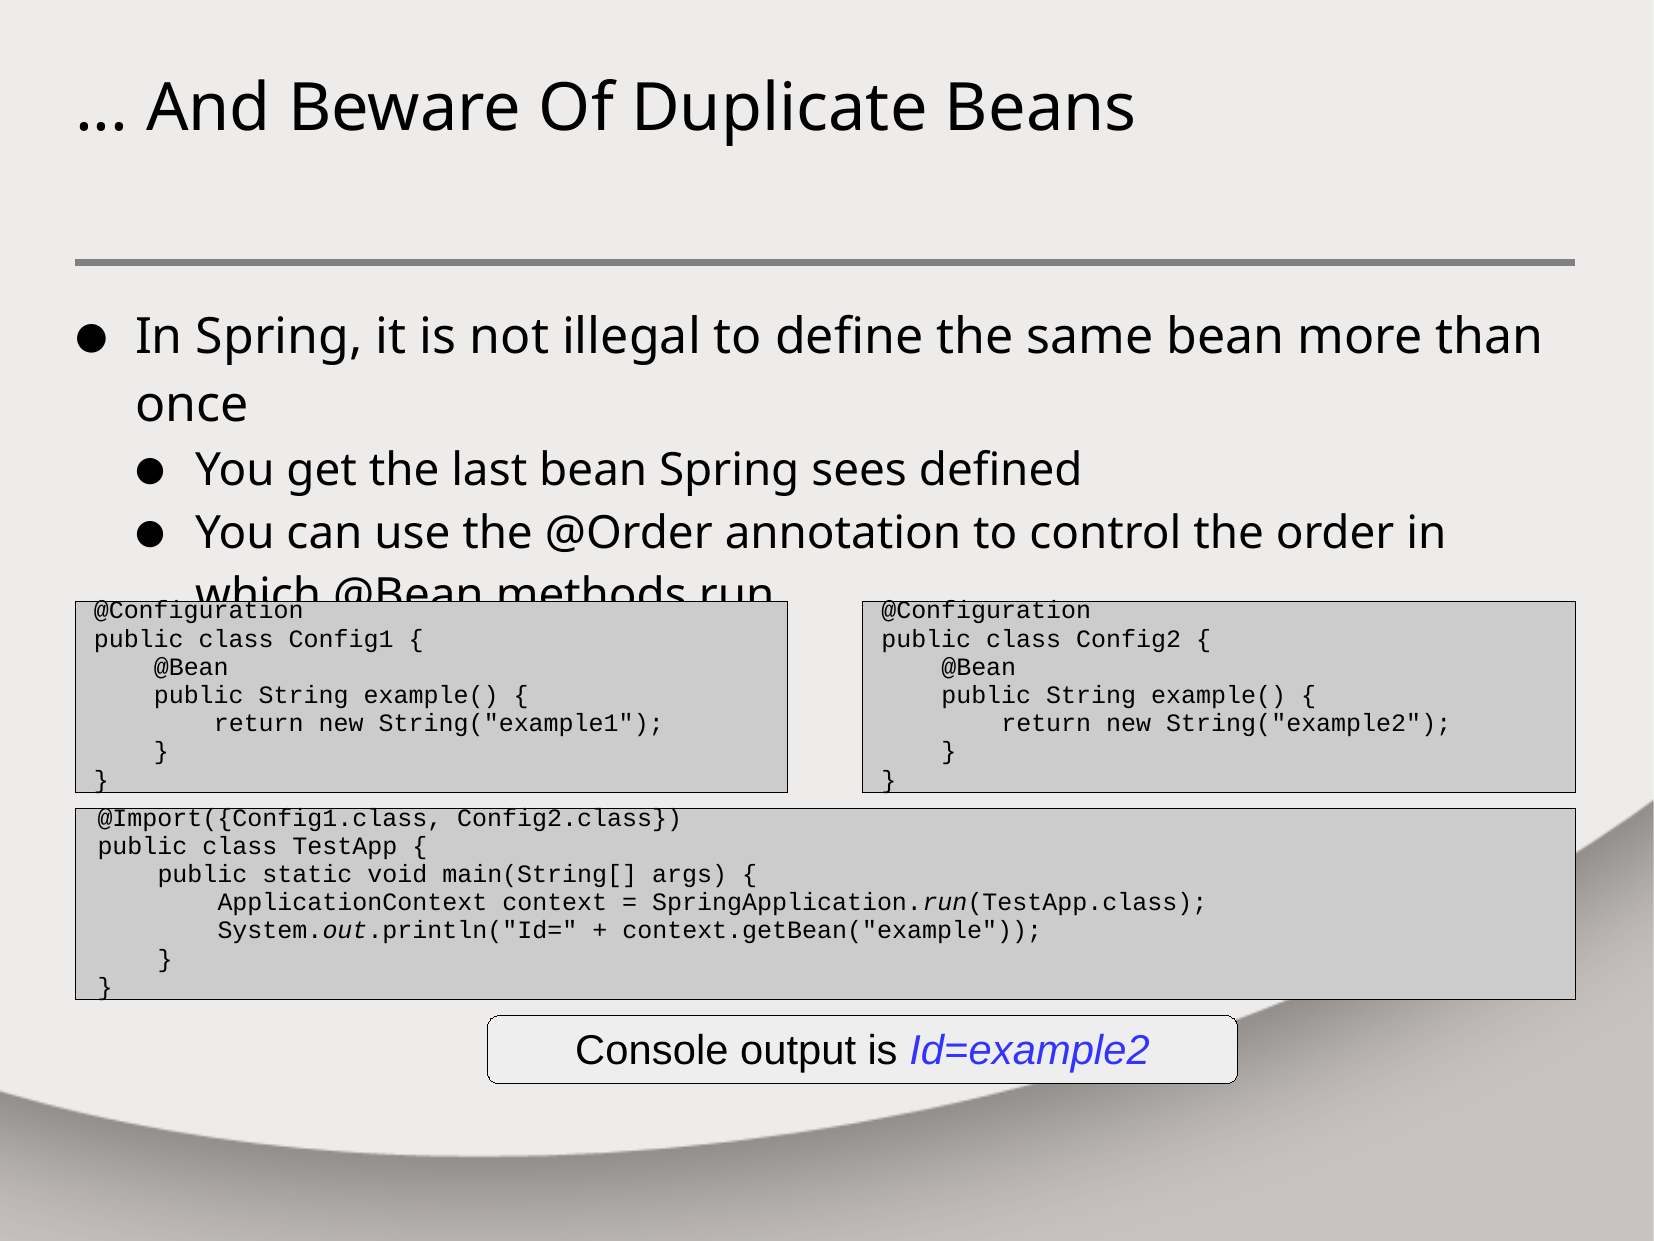

# ... And Beware Of Duplicate Beans
In Spring, it is not illegal to define the same bean more than once
You get the last bean Spring sees defined
You can use the @Order annotation to control the order in which @Bean methods run
@Configuration
public class Config1 {
 @Bean
 public String example() {
 return new String("example1");
 }
}
@Configuration
public class Config2 {
 @Bean
 public String example() {
 return new String("example2");
 }
}
@Import({Config1.class, Config2.class})
public class TestApp {
 public static void main(String[] args) {
 ApplicationContext context = SpringApplication.run(TestApp.class);
 System.out.println("Id=" + context.getBean("example"));
 }
}
Console output is Id=example2